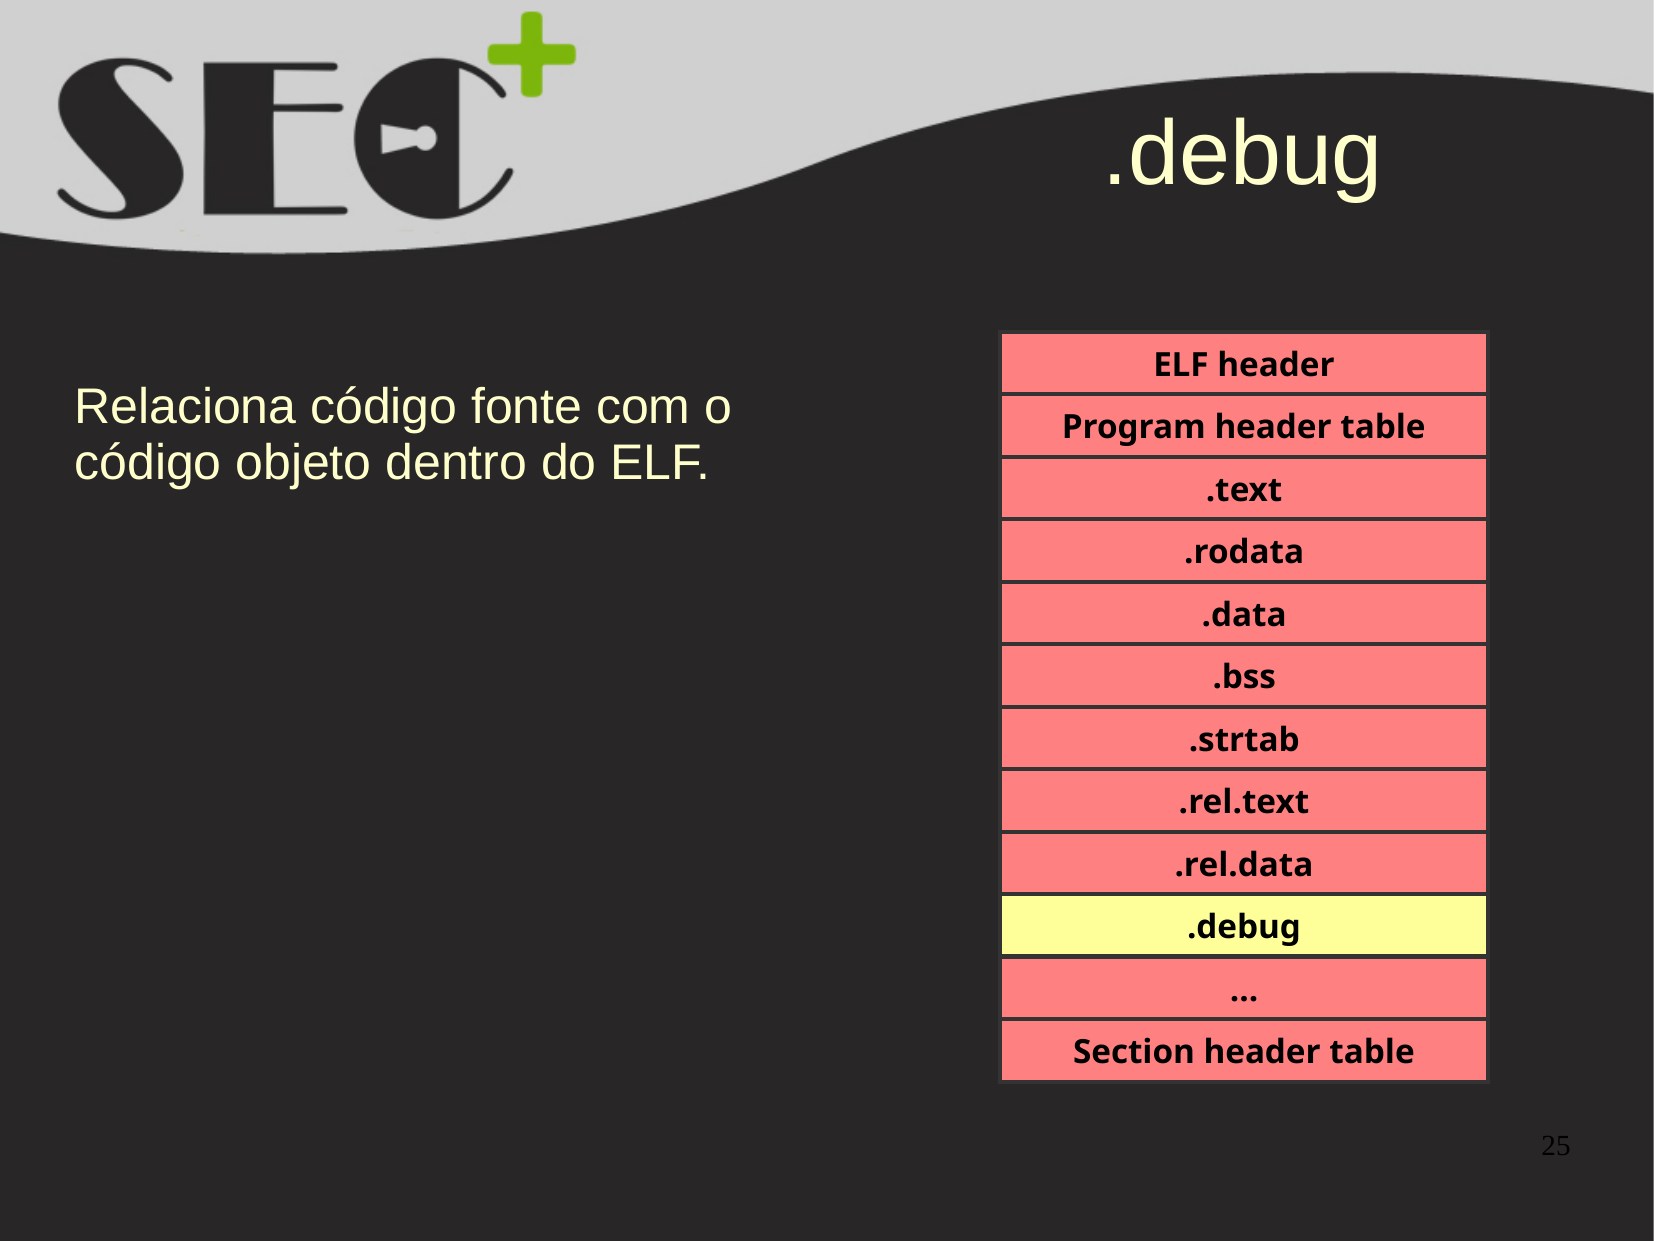

# .debug
ELF header
Relaciona código fonte com o código objeto dentro do ELF.
Program header table
.text
.rodata
.data
.bss
.strtab
.rel.text
.rel.data
.debug
…
Section header table
25